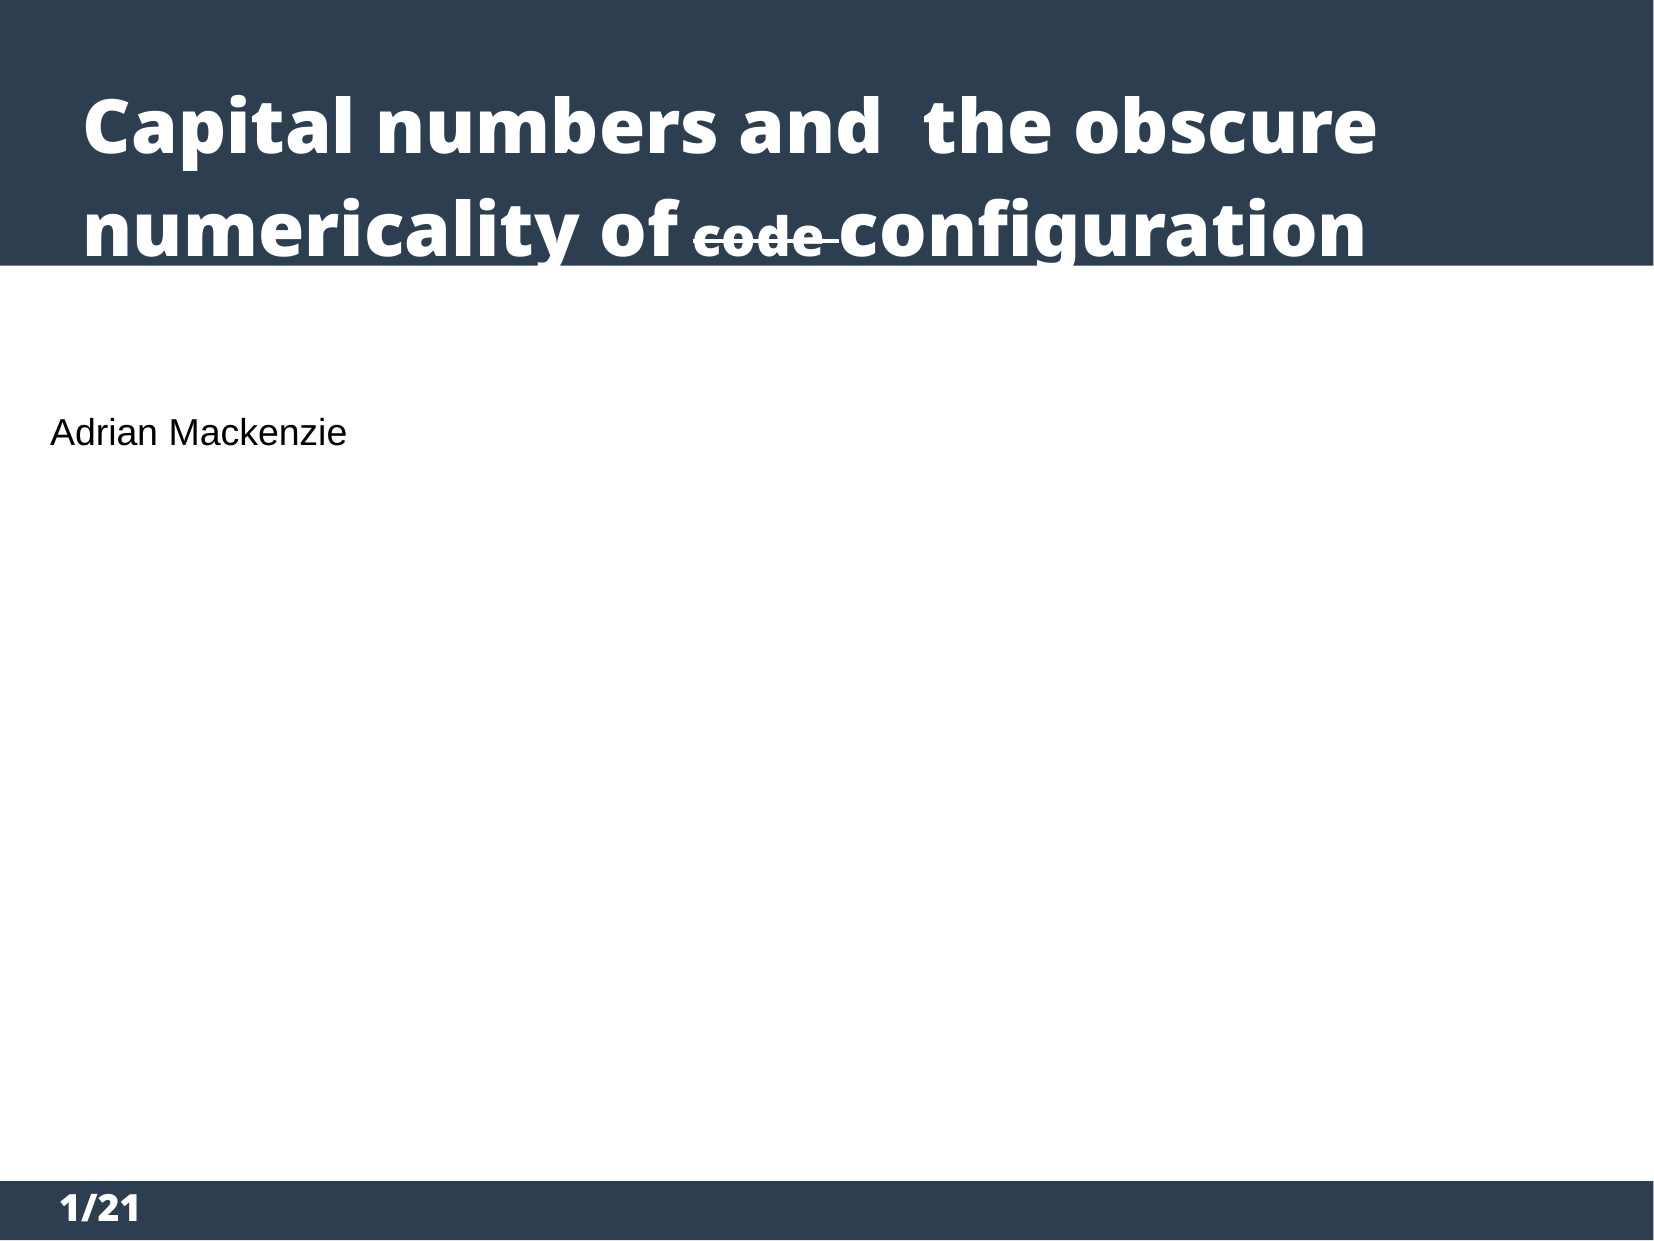

# Capital numbers and the obscure numericality of code configuration
Adrian Mackenzie